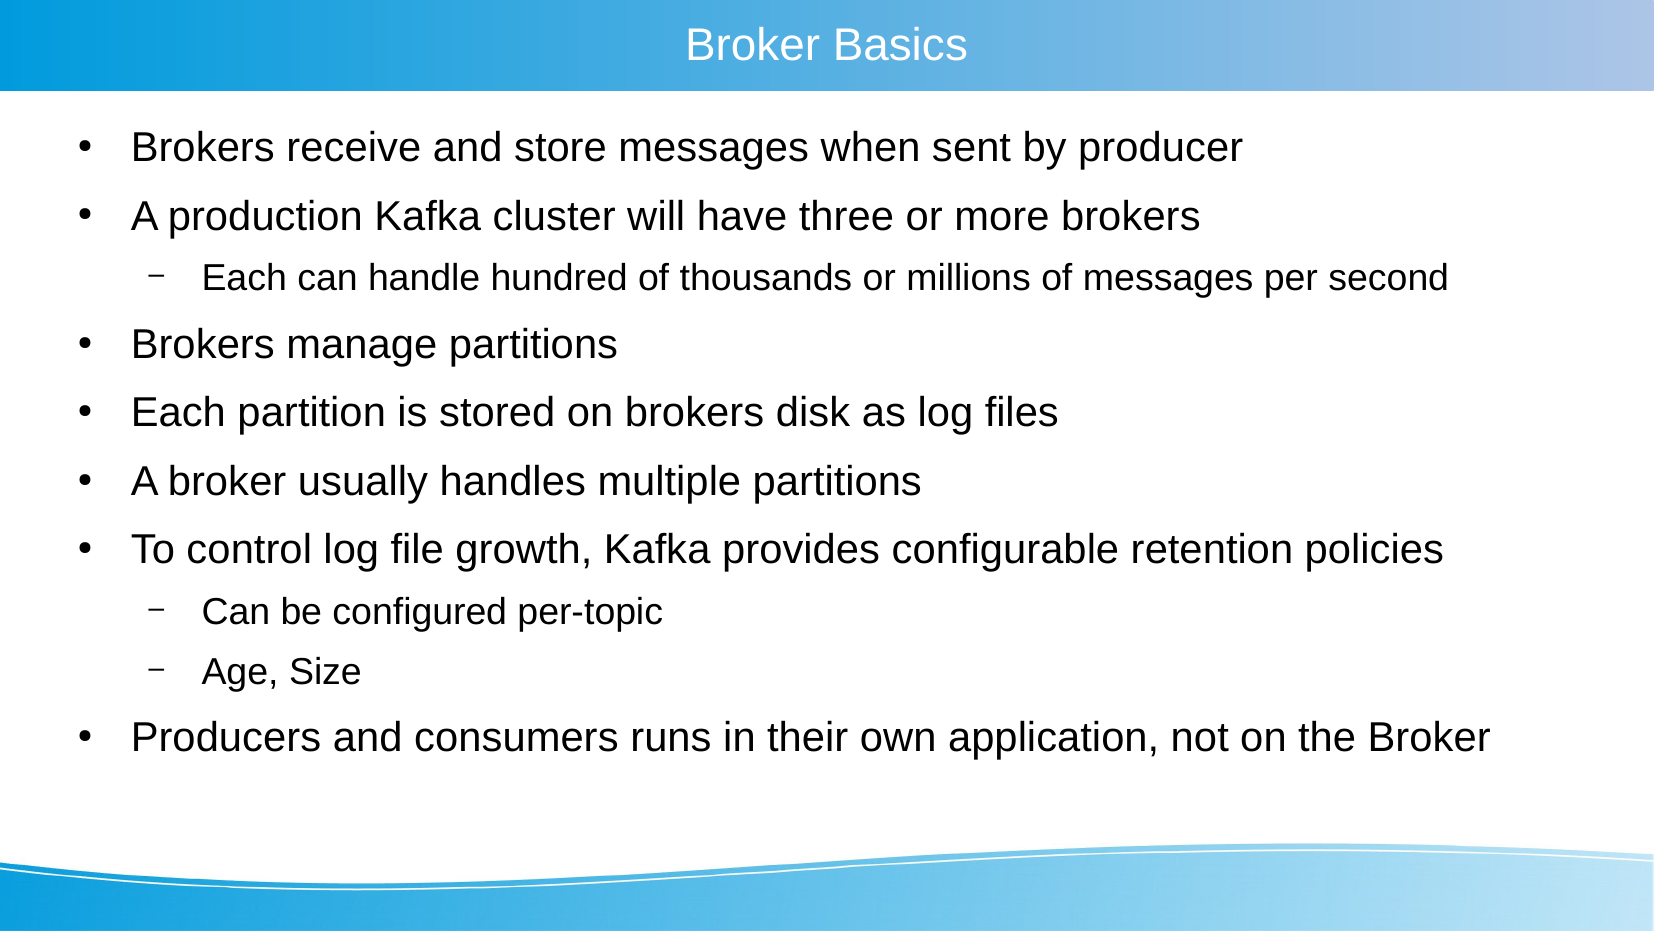

# Broker Basics
Brokers receive and store messages when sent by producer
A production Kafka cluster will have three or more brokers
Each can handle hundred of thousands or millions of messages per second
Brokers manage partitions
Each partition is stored on brokers disk as log files
A broker usually handles multiple partitions
To control log file growth, Kafka provides configurable retention policies
Can be configured per-topic
Age, Size
Producers and consumers runs in their own application, not on the Broker